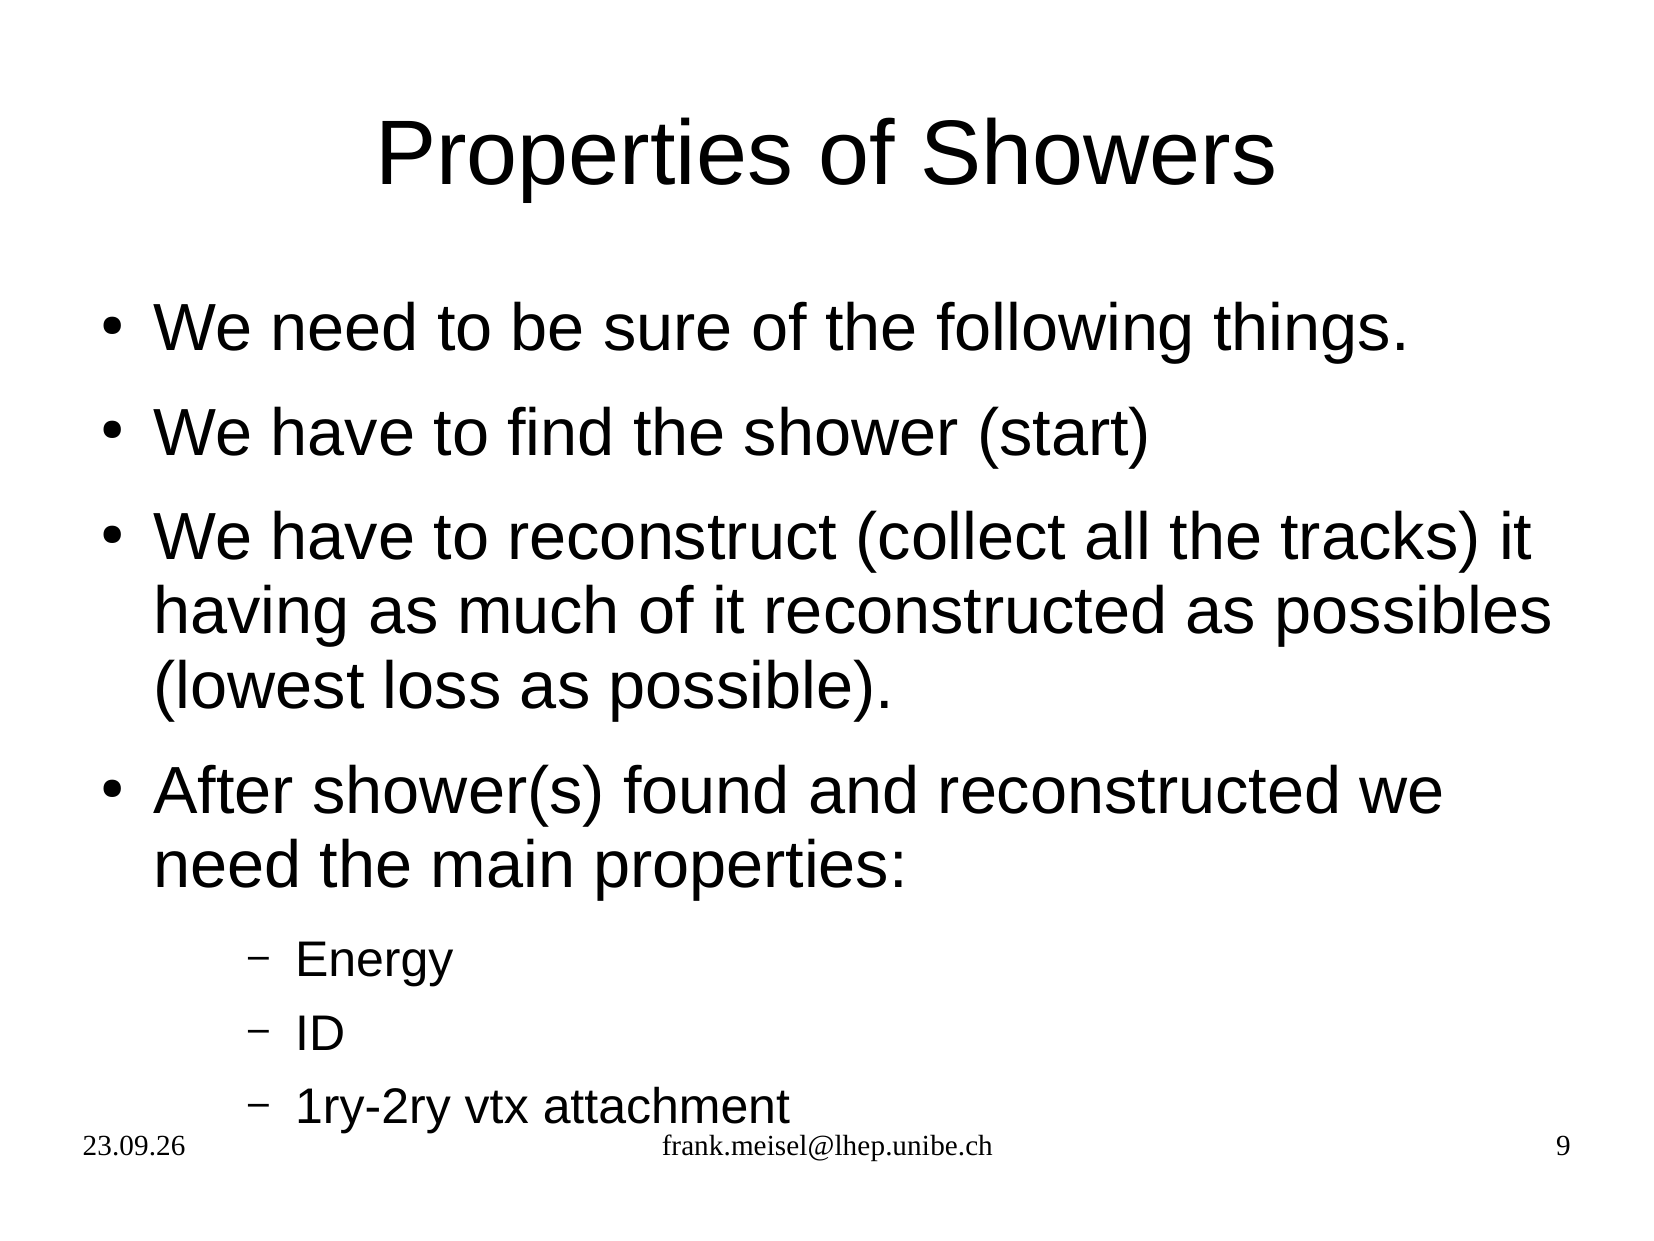

# Properties of Showers
We need to be sure of the following things.
We have to find the shower (start)
We have to reconstruct (collect all the tracks) it having as much of it reconstructed as possibles (lowest loss as possible).
After shower(s) found and reconstructed we need the main properties:
Energy
ID
1ry-2ry vtx attachment
frank.meisel@lhep.unibe.ch
9